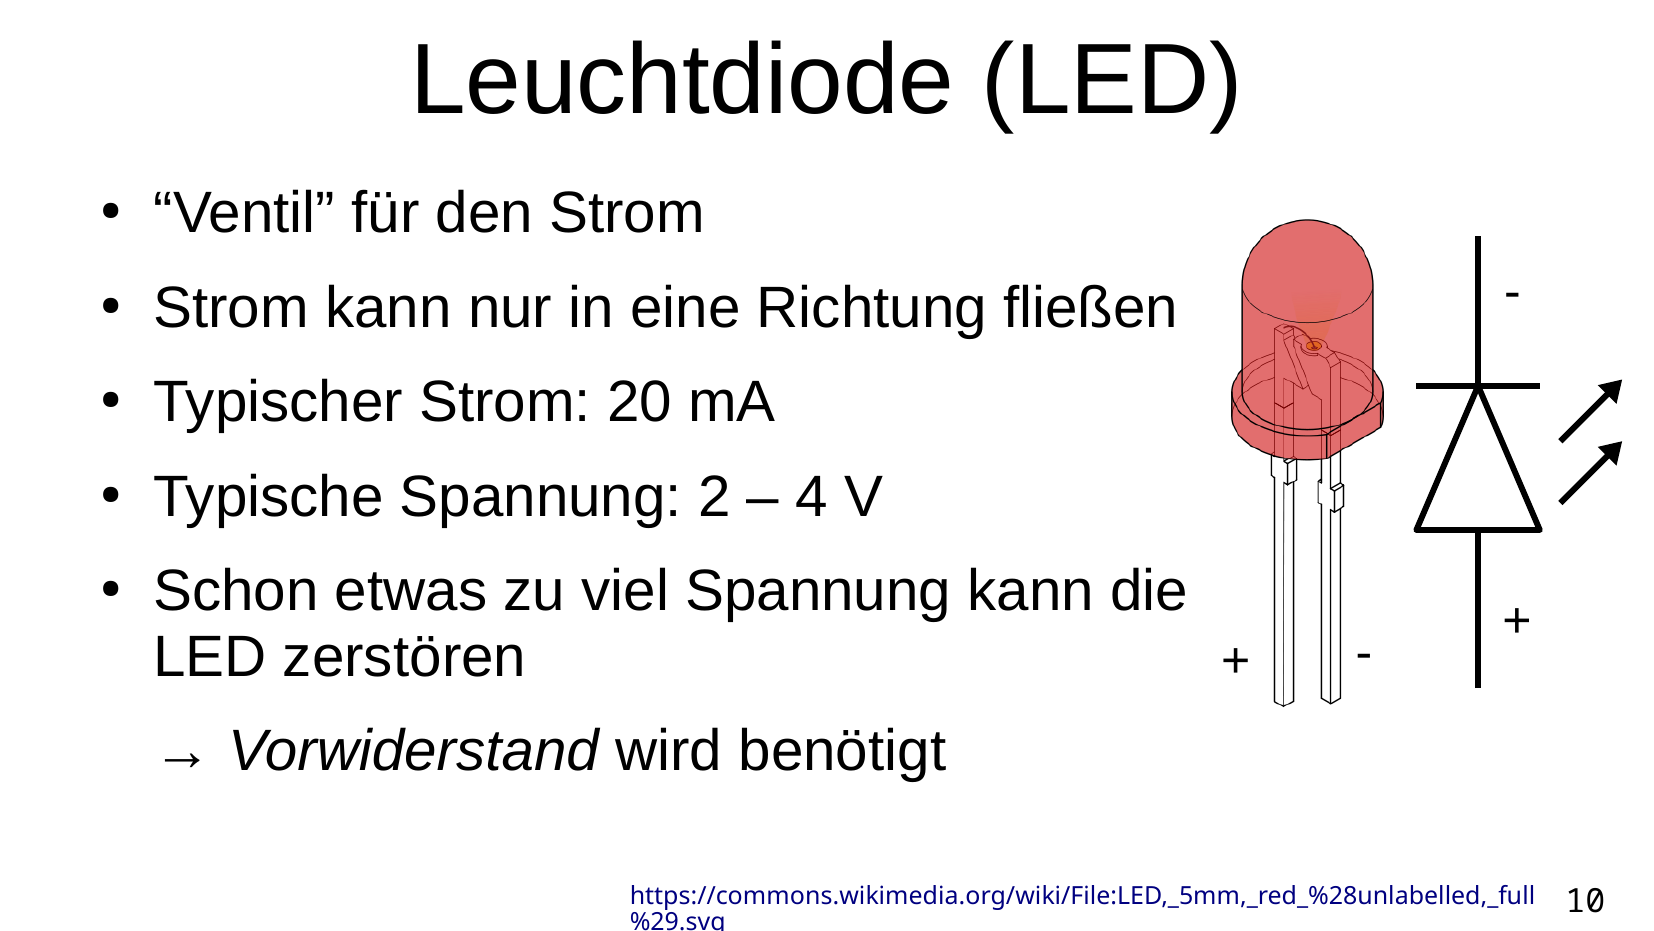

# Leuchtdiode (LED)
“Ventil” für den Strom
Strom kann nur in eine Richtung fließen
Typischer Strom: 20 mA
Typische Spannung: 2 – 4 V
Schon etwas zu viel Spannung kann die LED zerstören
→ Vorwiderstand wird benötigt
-
+
-
+
https://commons.wikimedia.org/wiki/File:LED,_5mm,_red_%28unlabelled,_full%29.svg